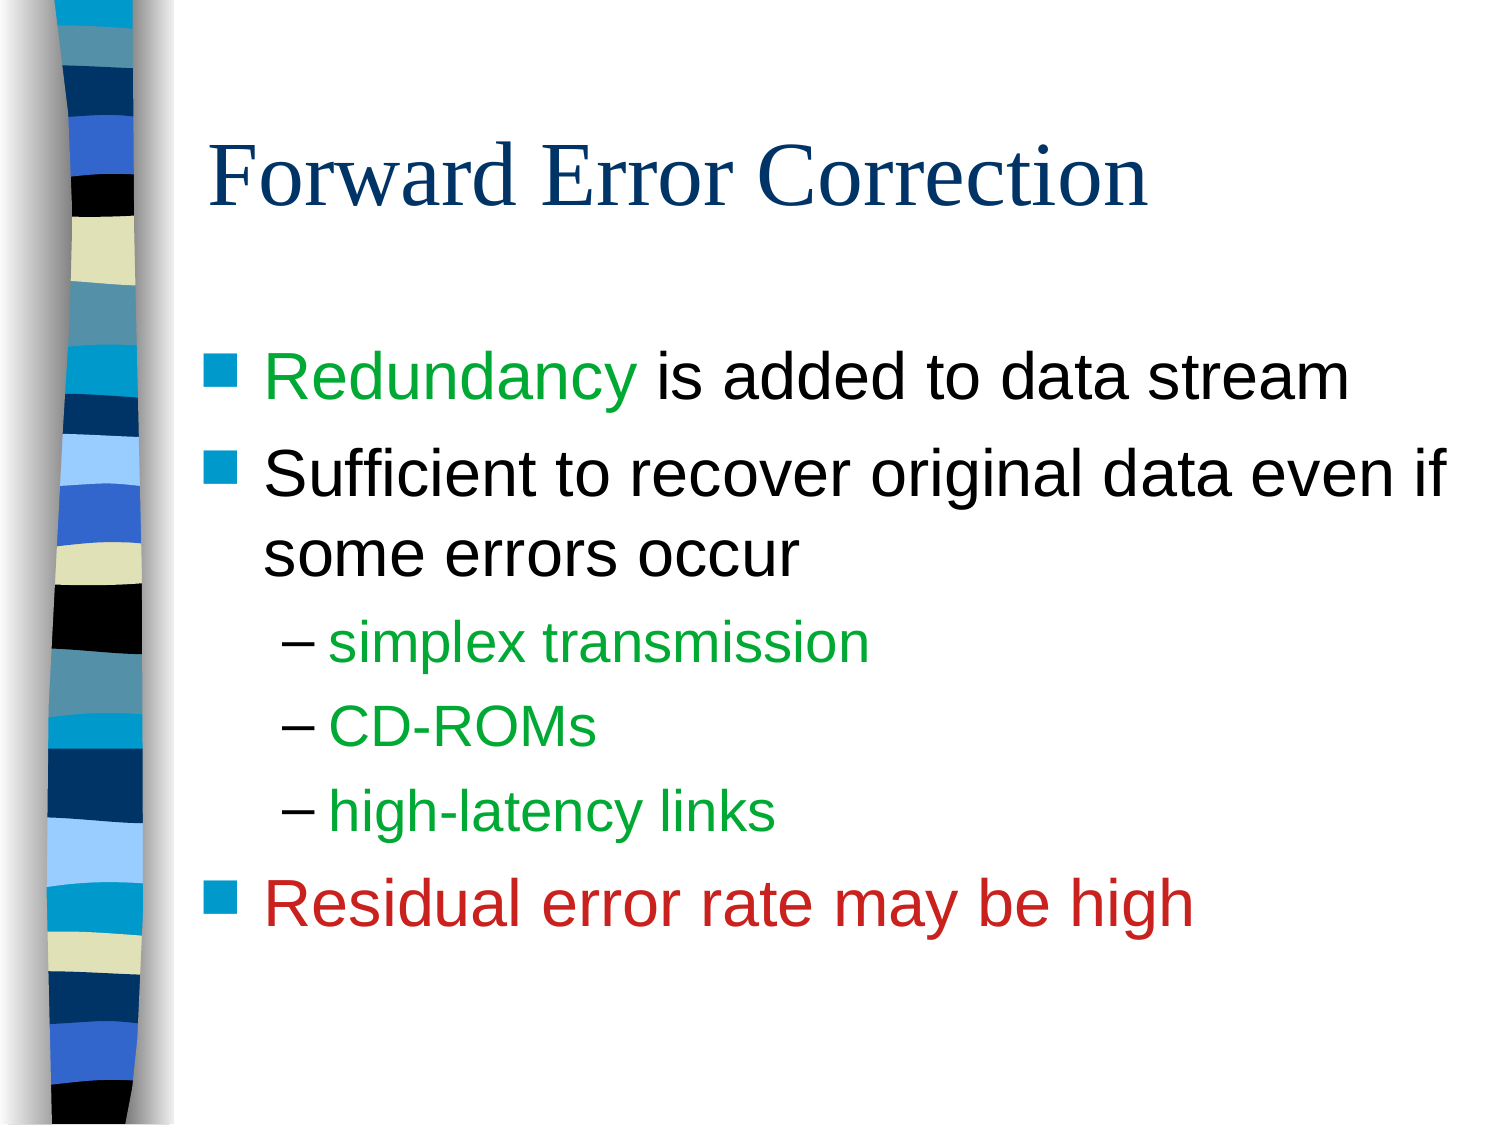

# Forward Error Correction
Redundancy is added to data stream
Sufficient to recover original data even if some errors occur
simplex transmission
CD-ROMs
high-latency links
Residual error rate may be high